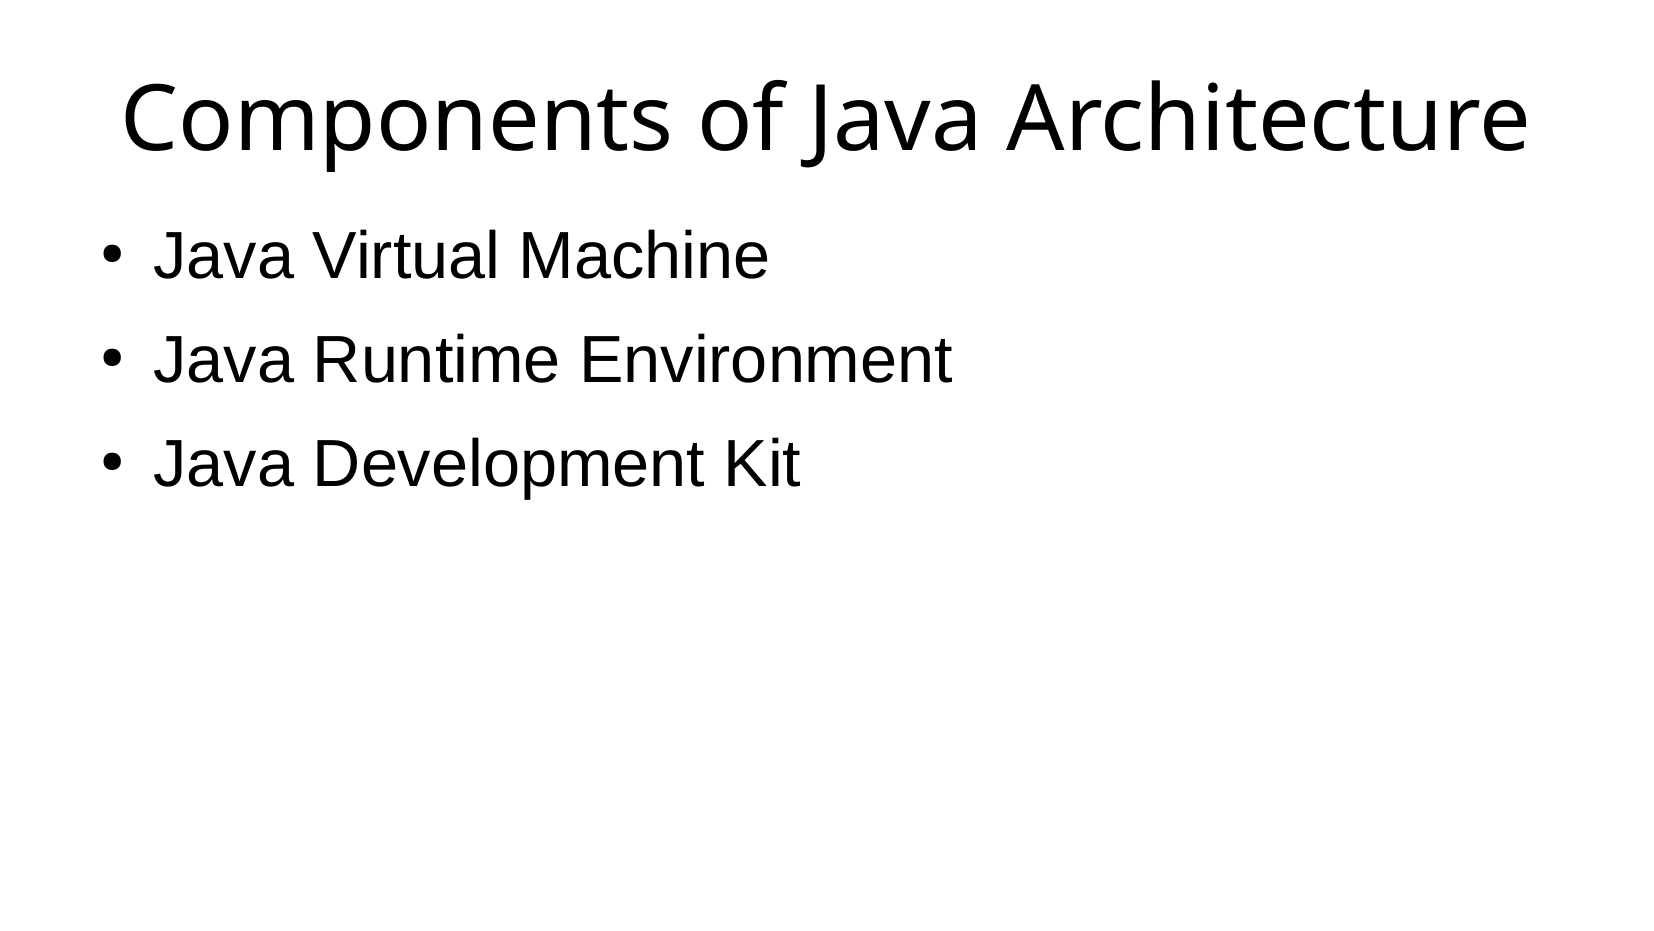

# Components of Java Architecture
Java Virtual Machine
Java Runtime Environment
Java Development Kit